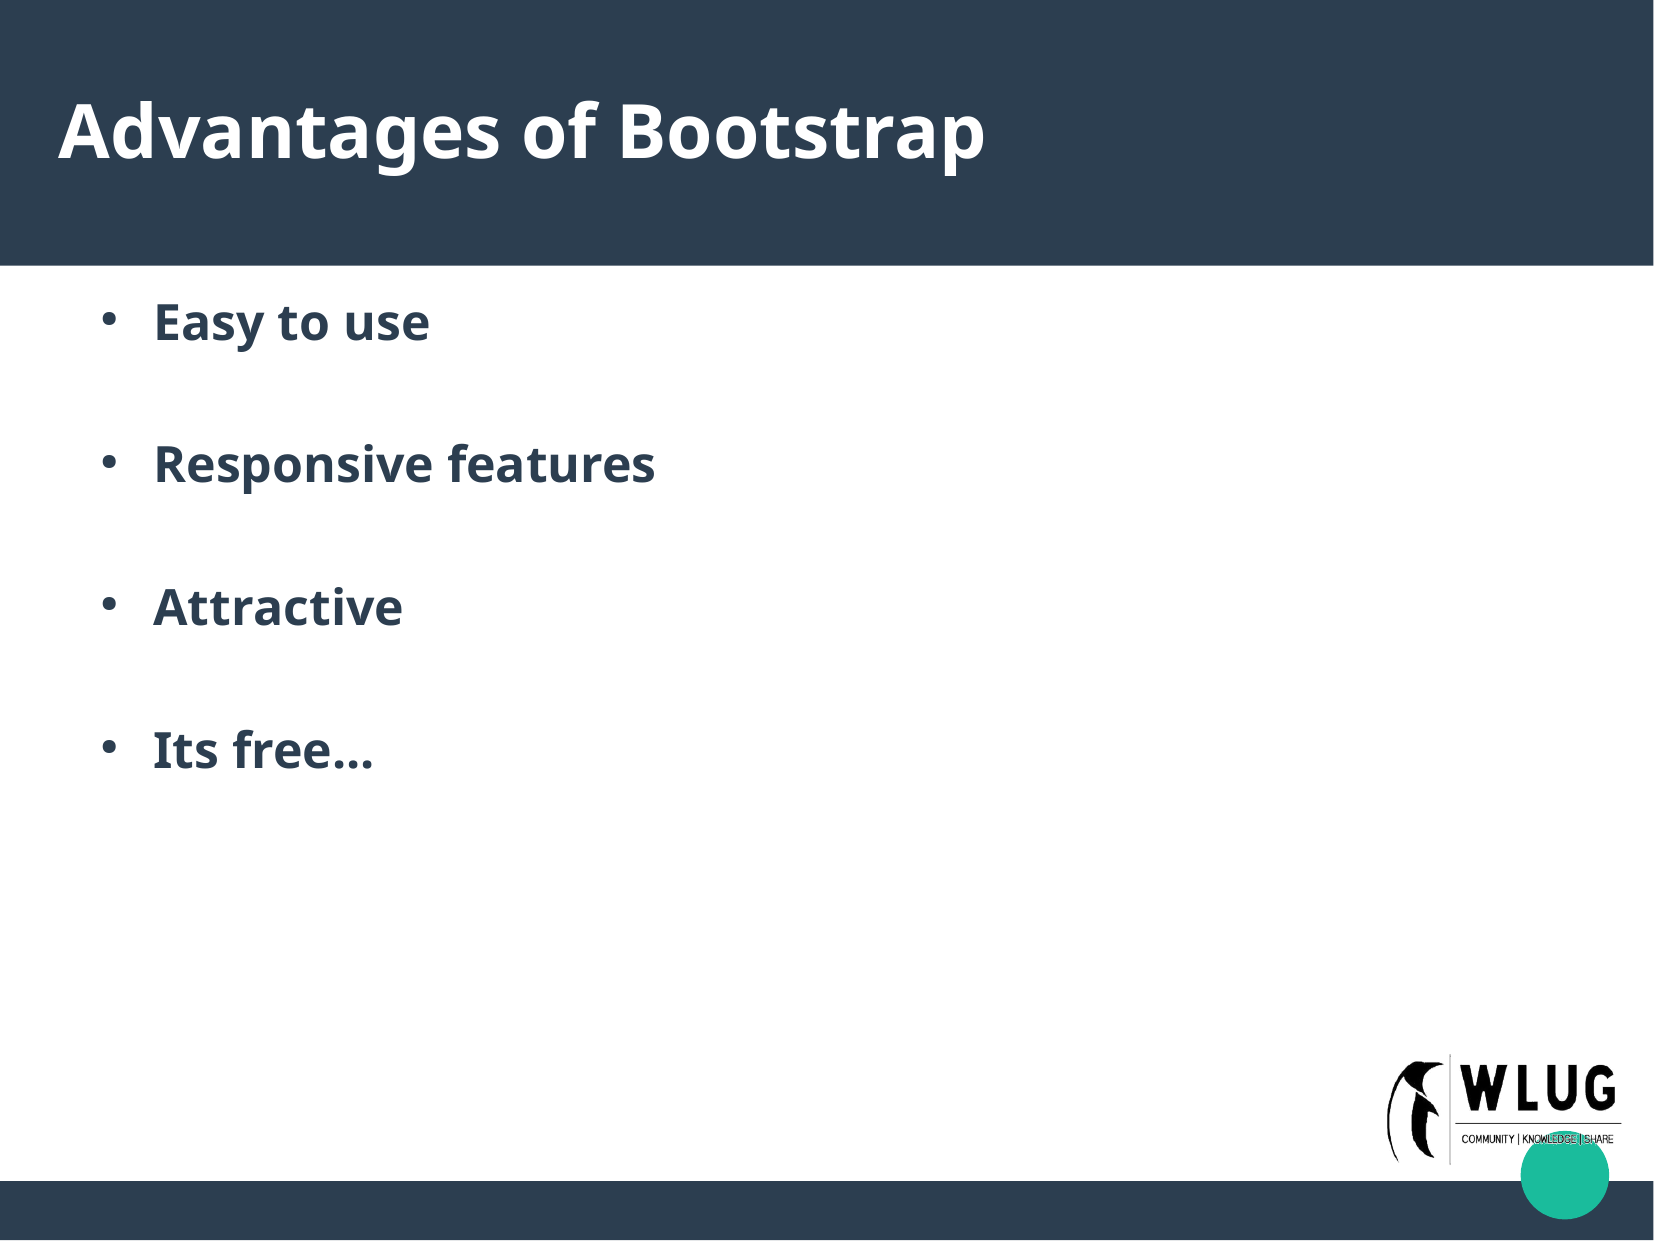

# Advantages of Bootstrap
Easy to use
Responsive features
Attractive
Its free...